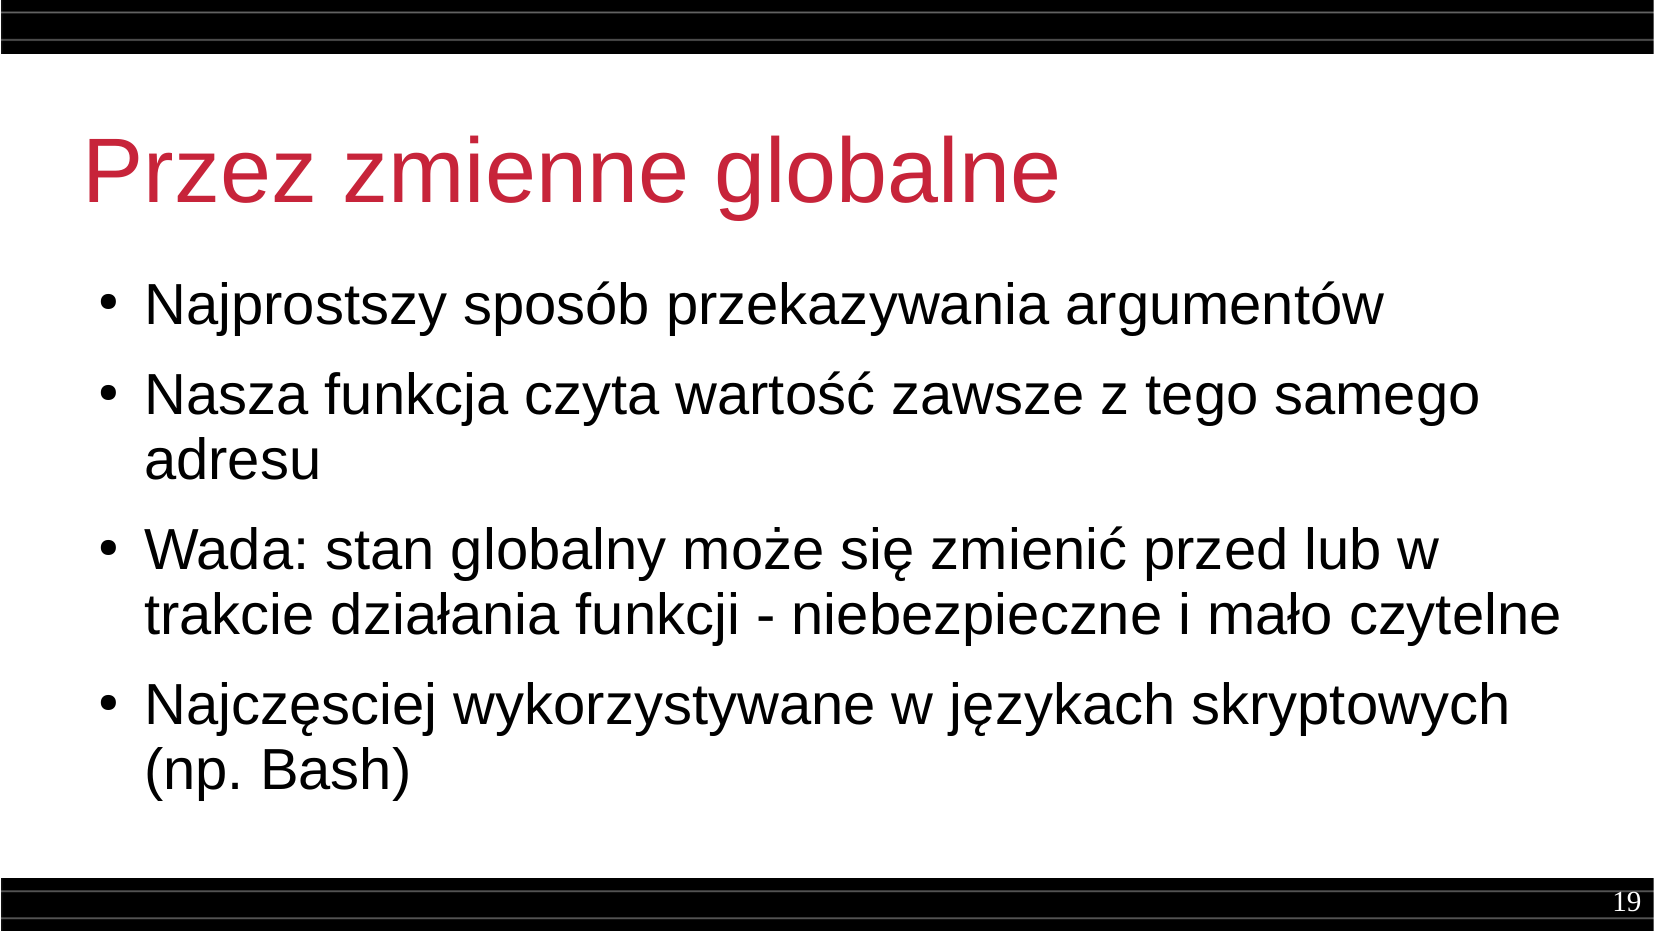

# Przez zmienne globalne
Najprostszy sposób przekazywania argumentów
Nasza funkcja czyta wartość zawsze z tego samego adresu
Wada: stan globalny może się zmienić przed lub w trakcie działania funkcji - niebezpieczne i mało czytelne
Najczęsciej wykorzystywane w językach skryptowych (np. Bash)